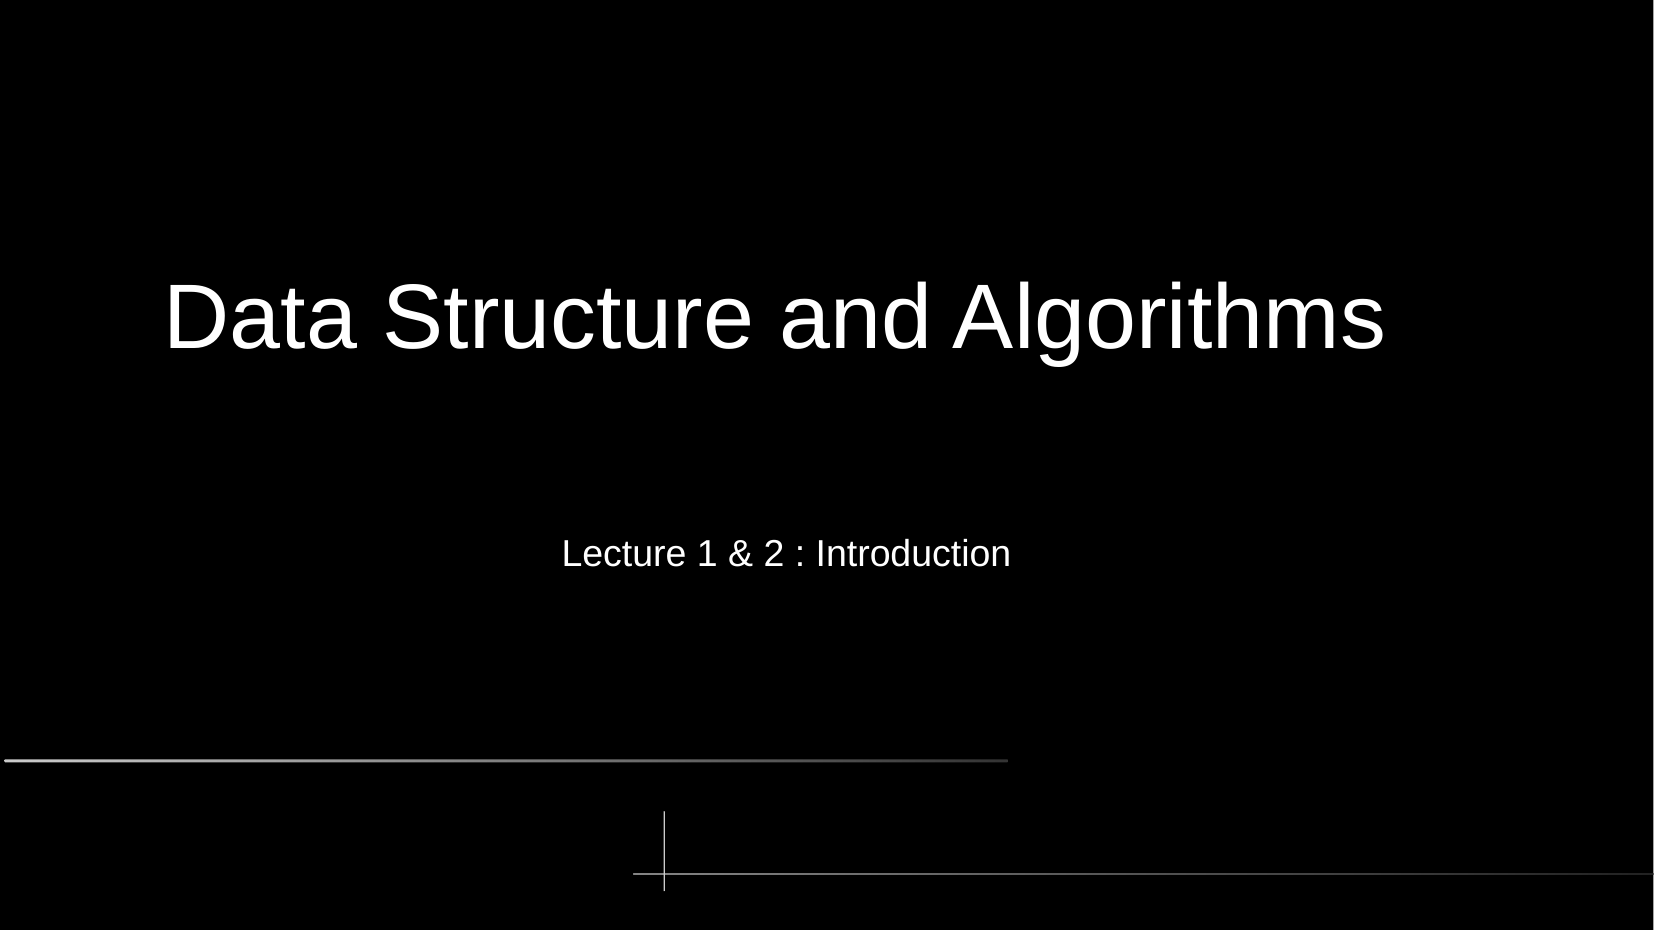

# Data Structure and Algorithms
Lecture 1 & 2 : Introduction